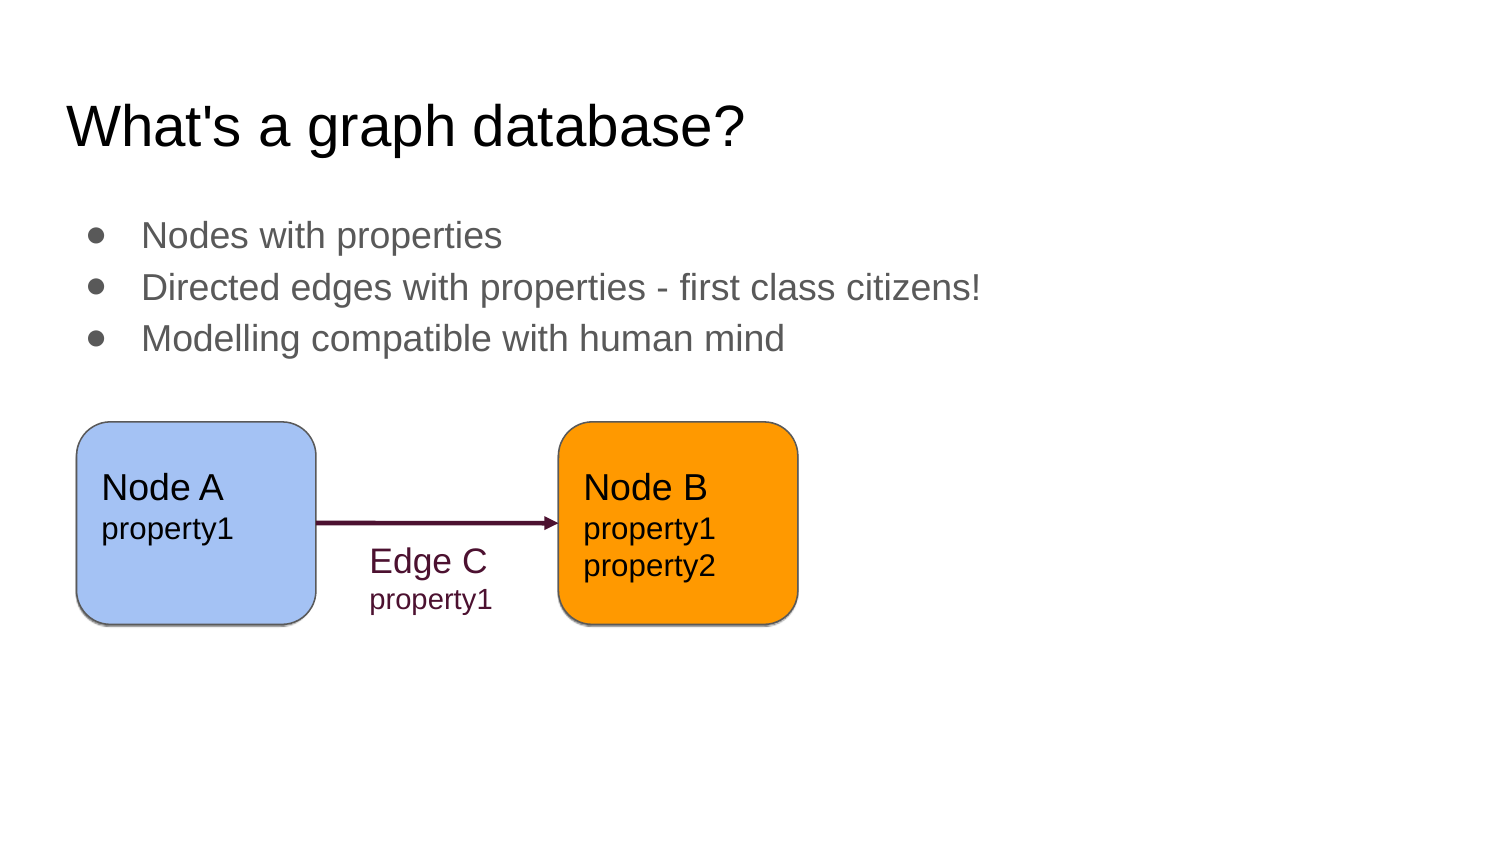

# What's a graph database?
Nodes with properties
Directed edges with properties - first class citizens!
Modelling compatible with human mind
Node A
property1
Node B
property1
property2
Edge C
property1